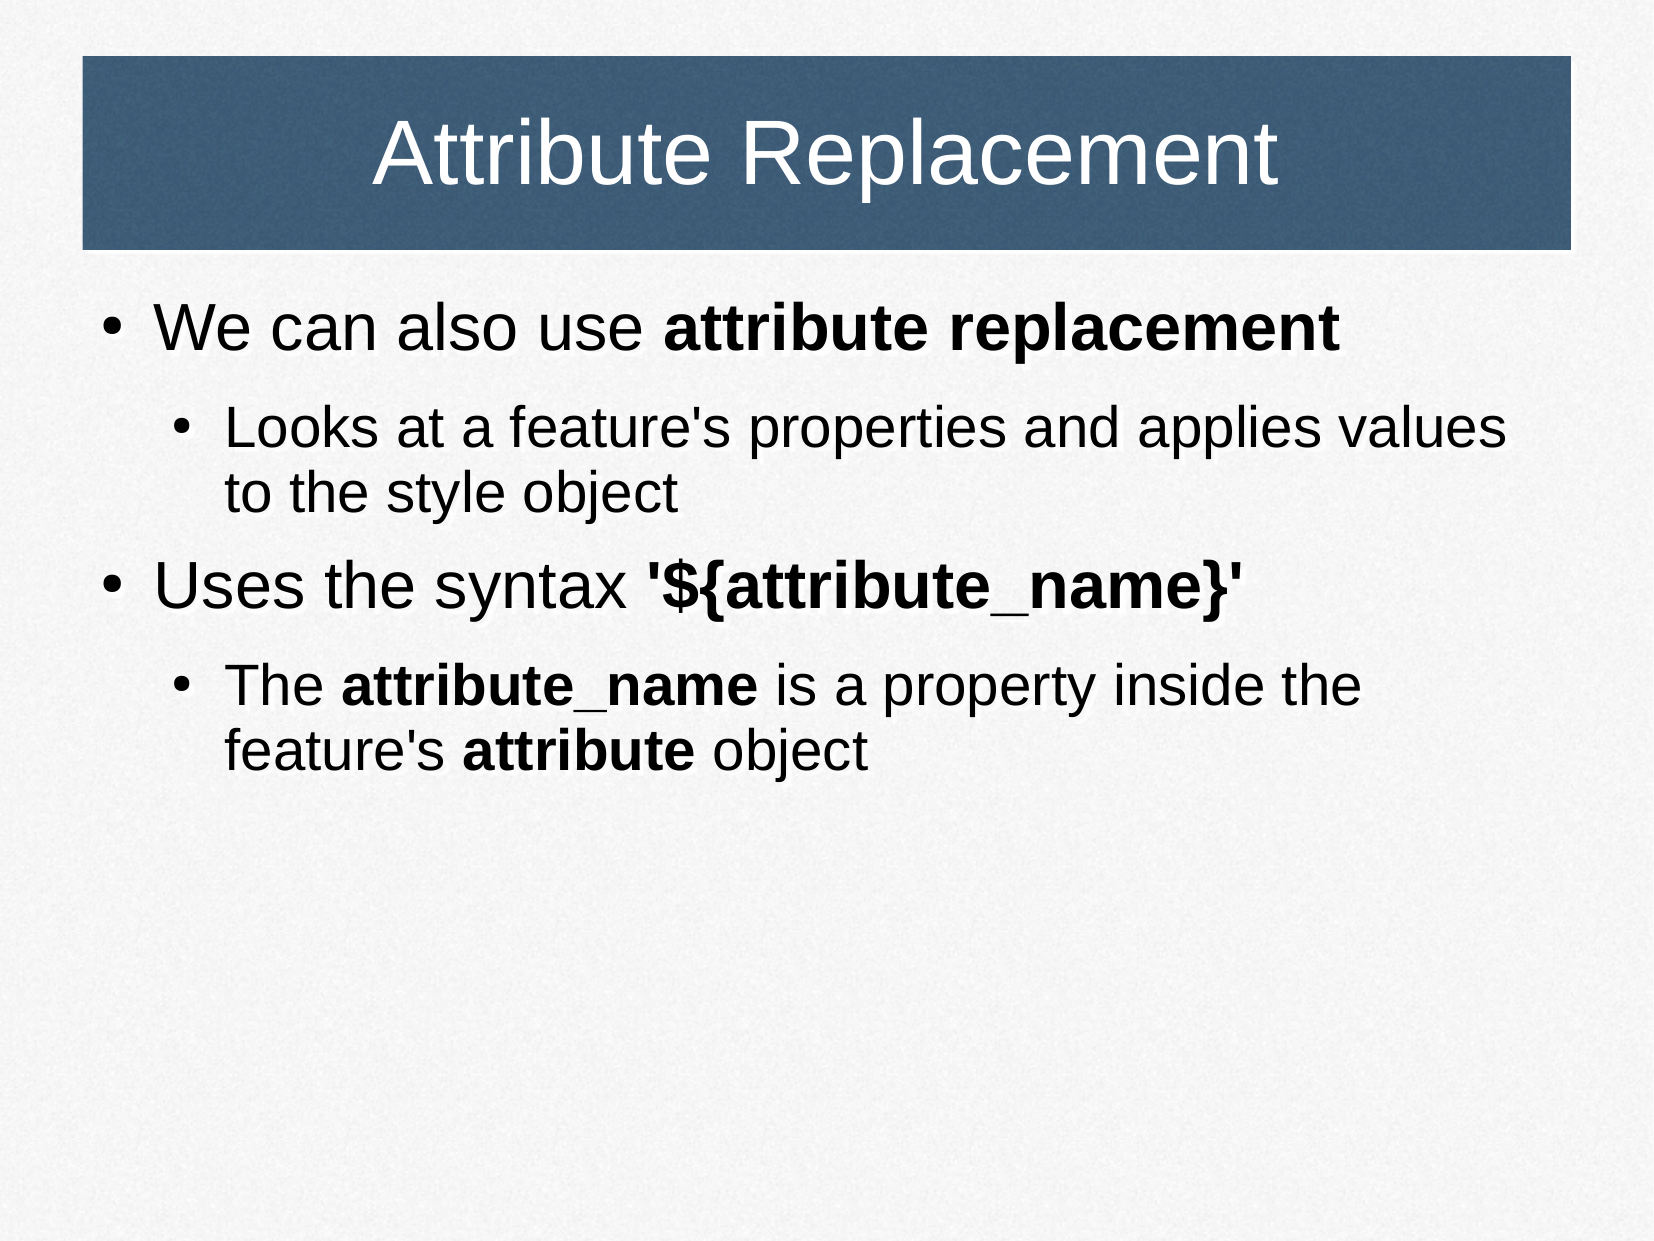

# Attribute Replacement
We can also use attribute replacement
Looks at a feature's properties and applies values to the style object
Uses the syntax '${attribute_name}'
The attribute_name is a property inside the feature's attribute object